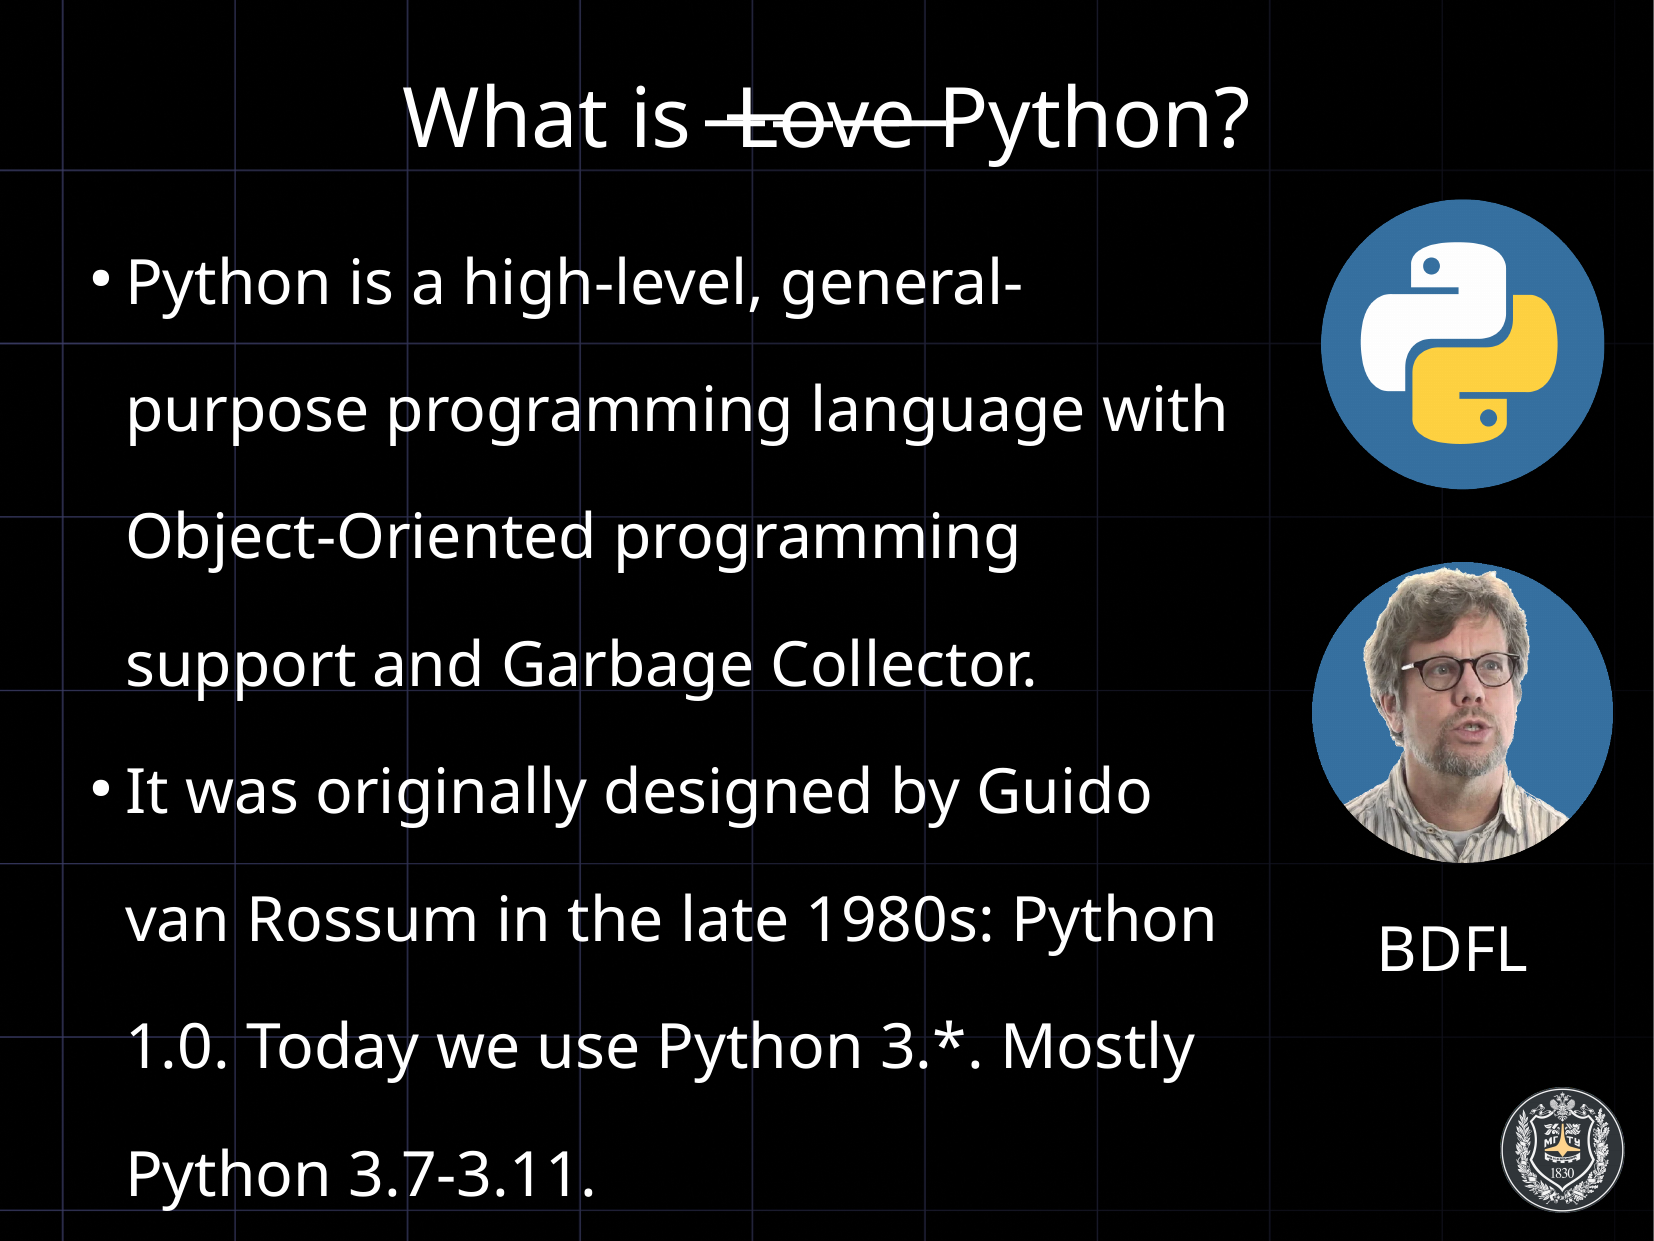

# What is ̶L̶o̶v̶e̶ Python?
Python is a high-level, general-purpose programming language with Object-Oriented programming support and Garbage Collector.
It was originally designed by Guido van Rossum in the late 1980s: Python 1.0. Today we use Python 3.*. Mostly Python 3.7-3.11.
BDFL